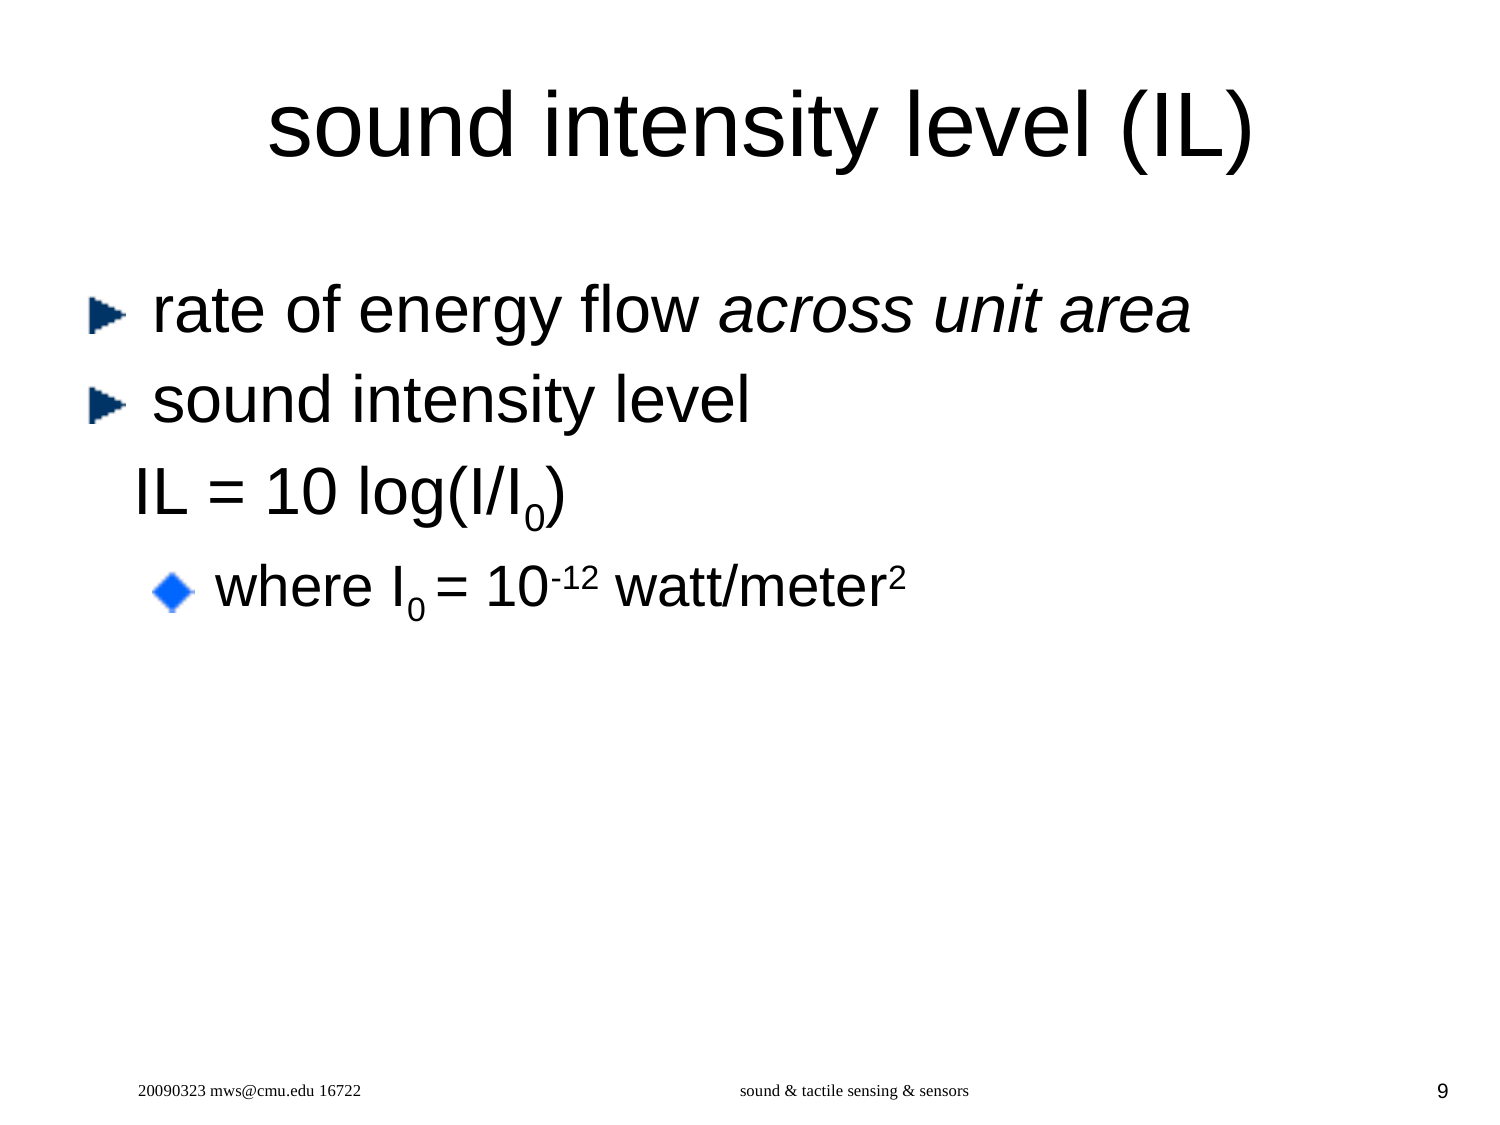

# sound intensity level (IL)
 rate of energy flow across unit area
 sound intensity level
IL = 10 log(I/I0)
 where I0 = 10-12 watt/meter2
9
20090323 mws@cmu.edu 16722
sound & tactile sensing & sensors